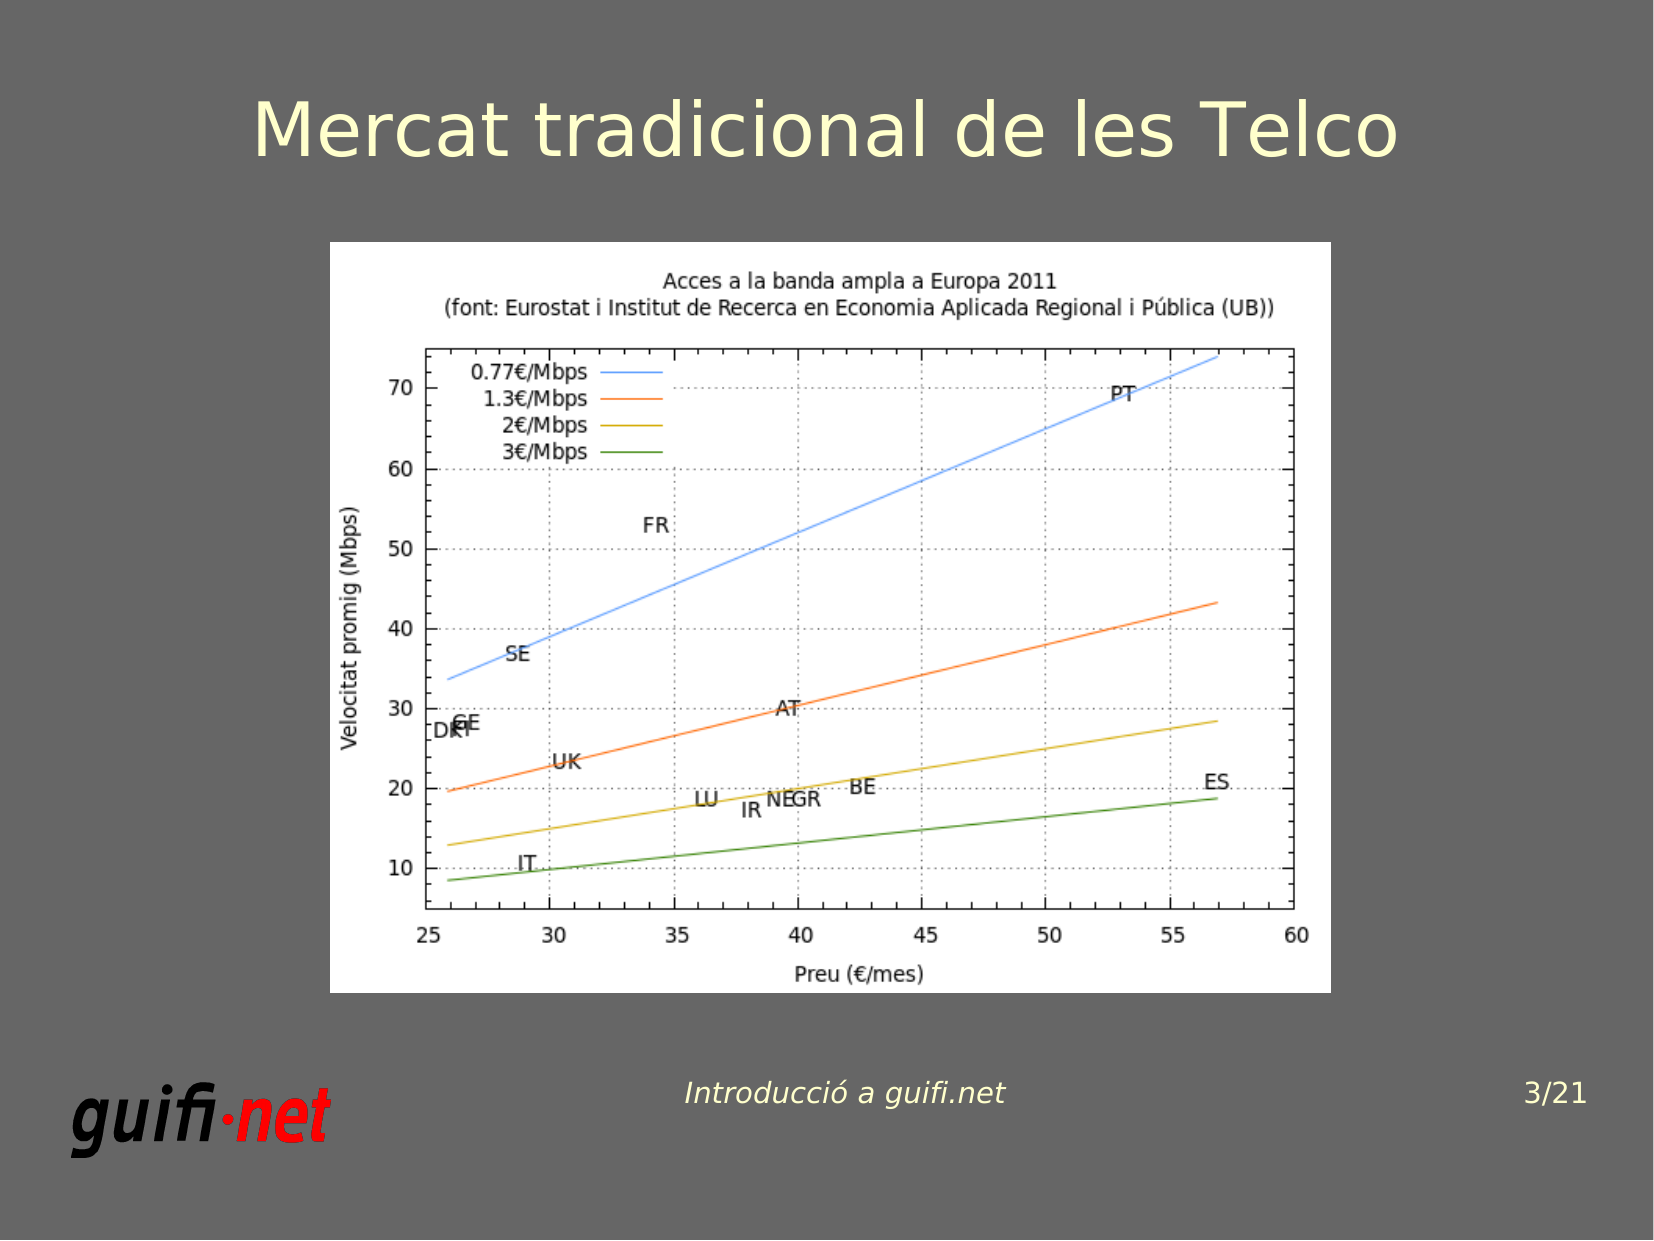

# Mercat tradicional de les Telco
3